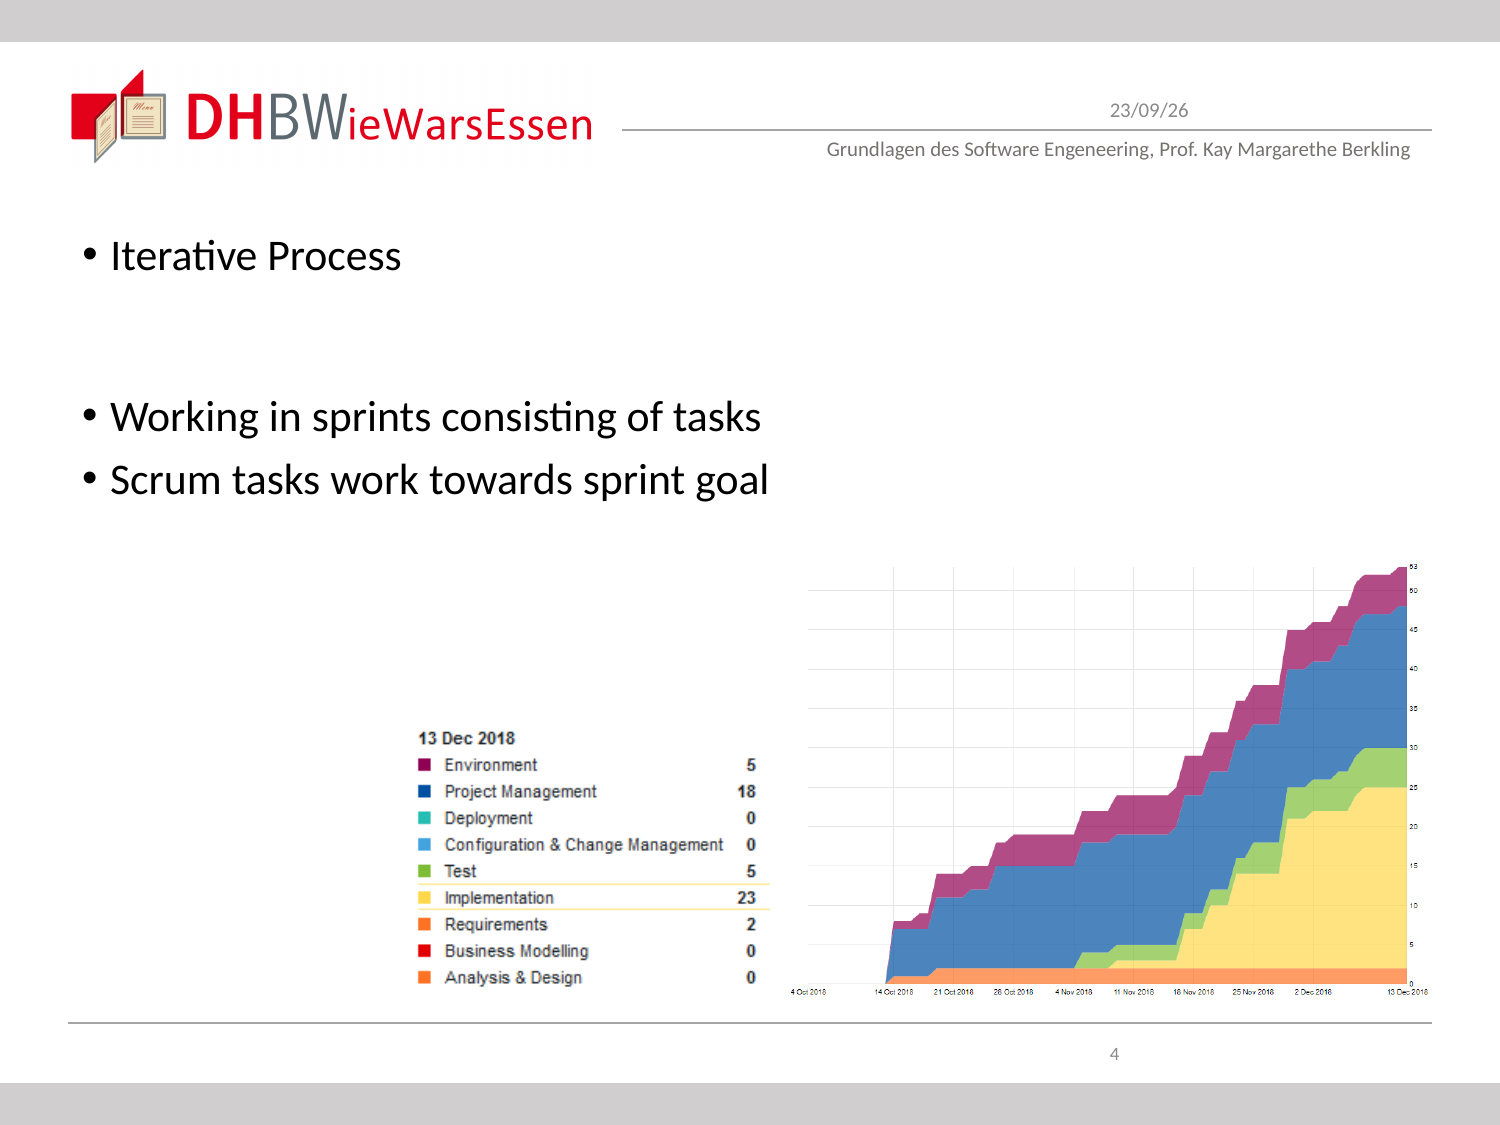

Iterative Process
# Working in sprints consisting of tasks
Scrum tasks work towards sprint goal